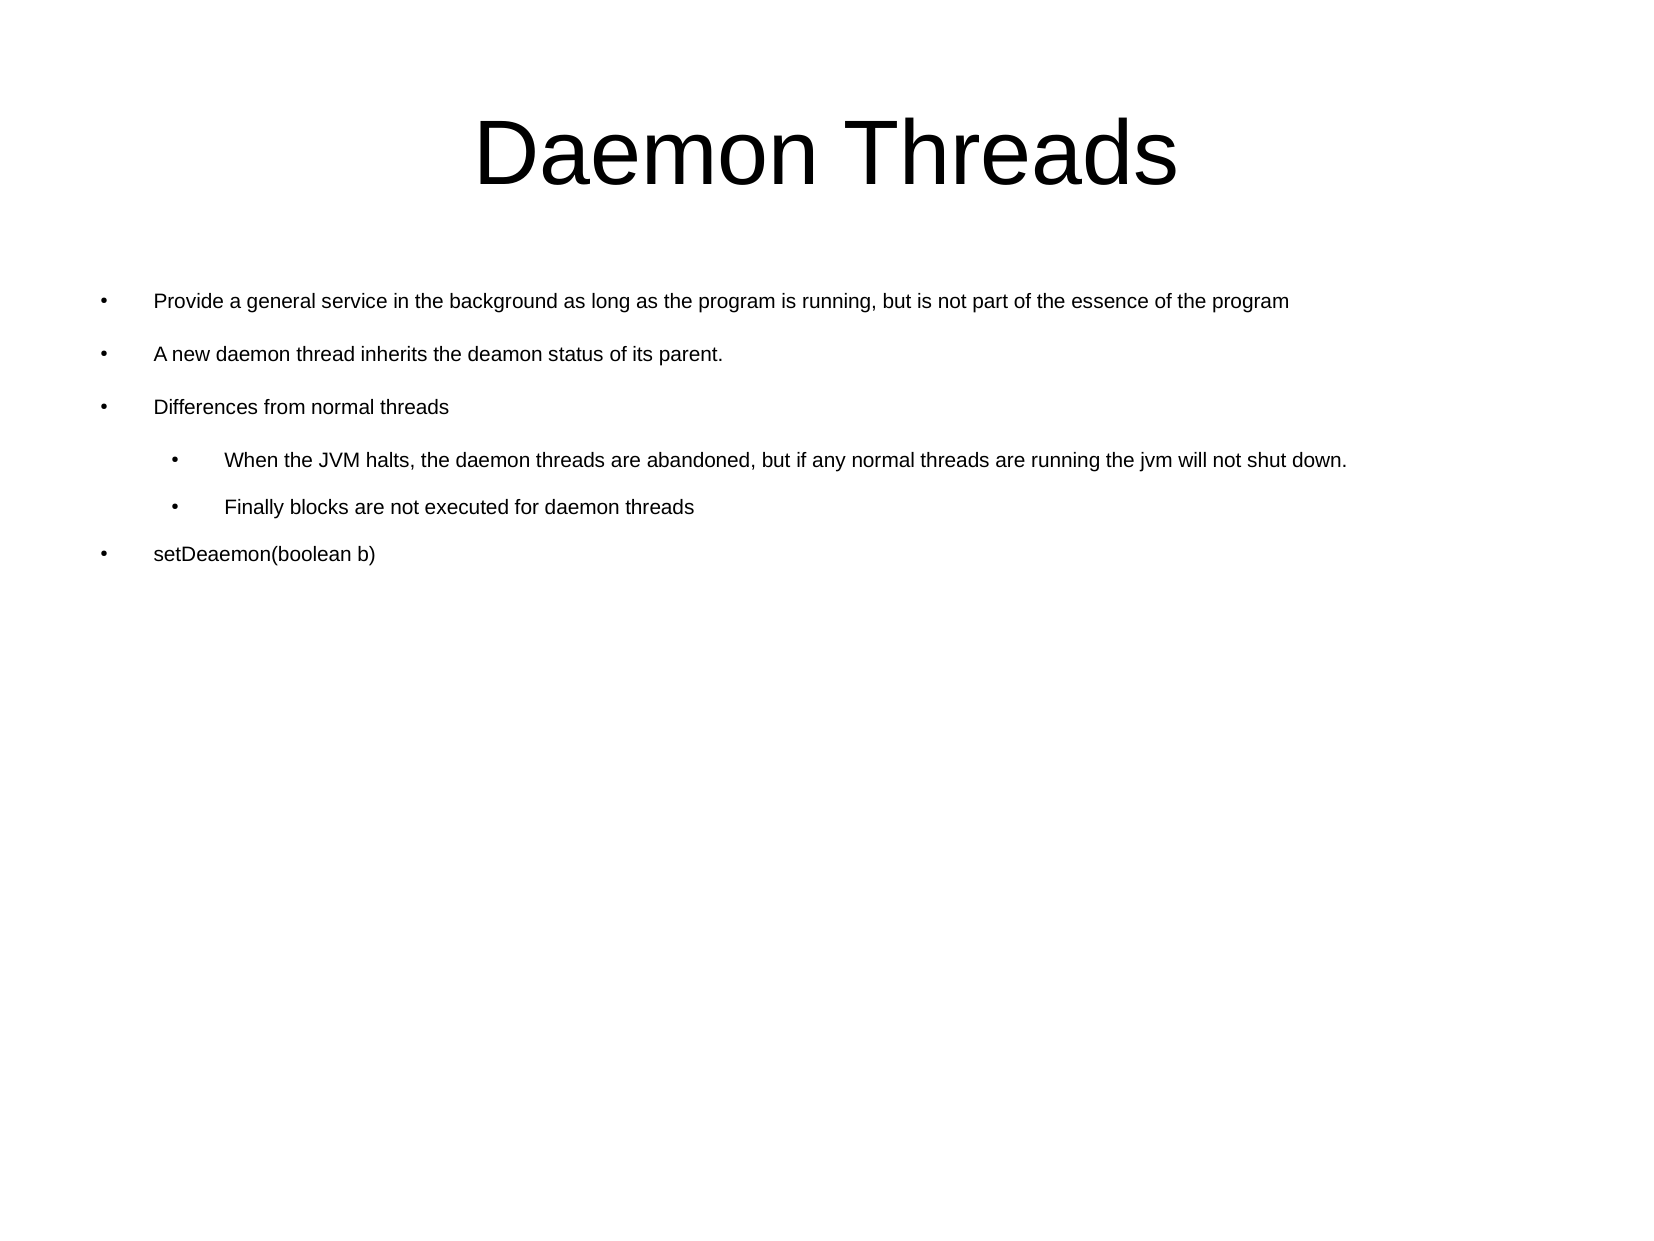

# Daemon Threads
Provide a general service in the background as long as the program is running, but is not part of the essence of the program
A new daemon thread inherits the deamon status of its parent.
Differences from normal threads
When the JVM halts, the daemon threads are abandoned, but if any normal threads are running the jvm will not shut down.
Finally blocks are not executed for daemon threads
setDeaemon(boolean b)